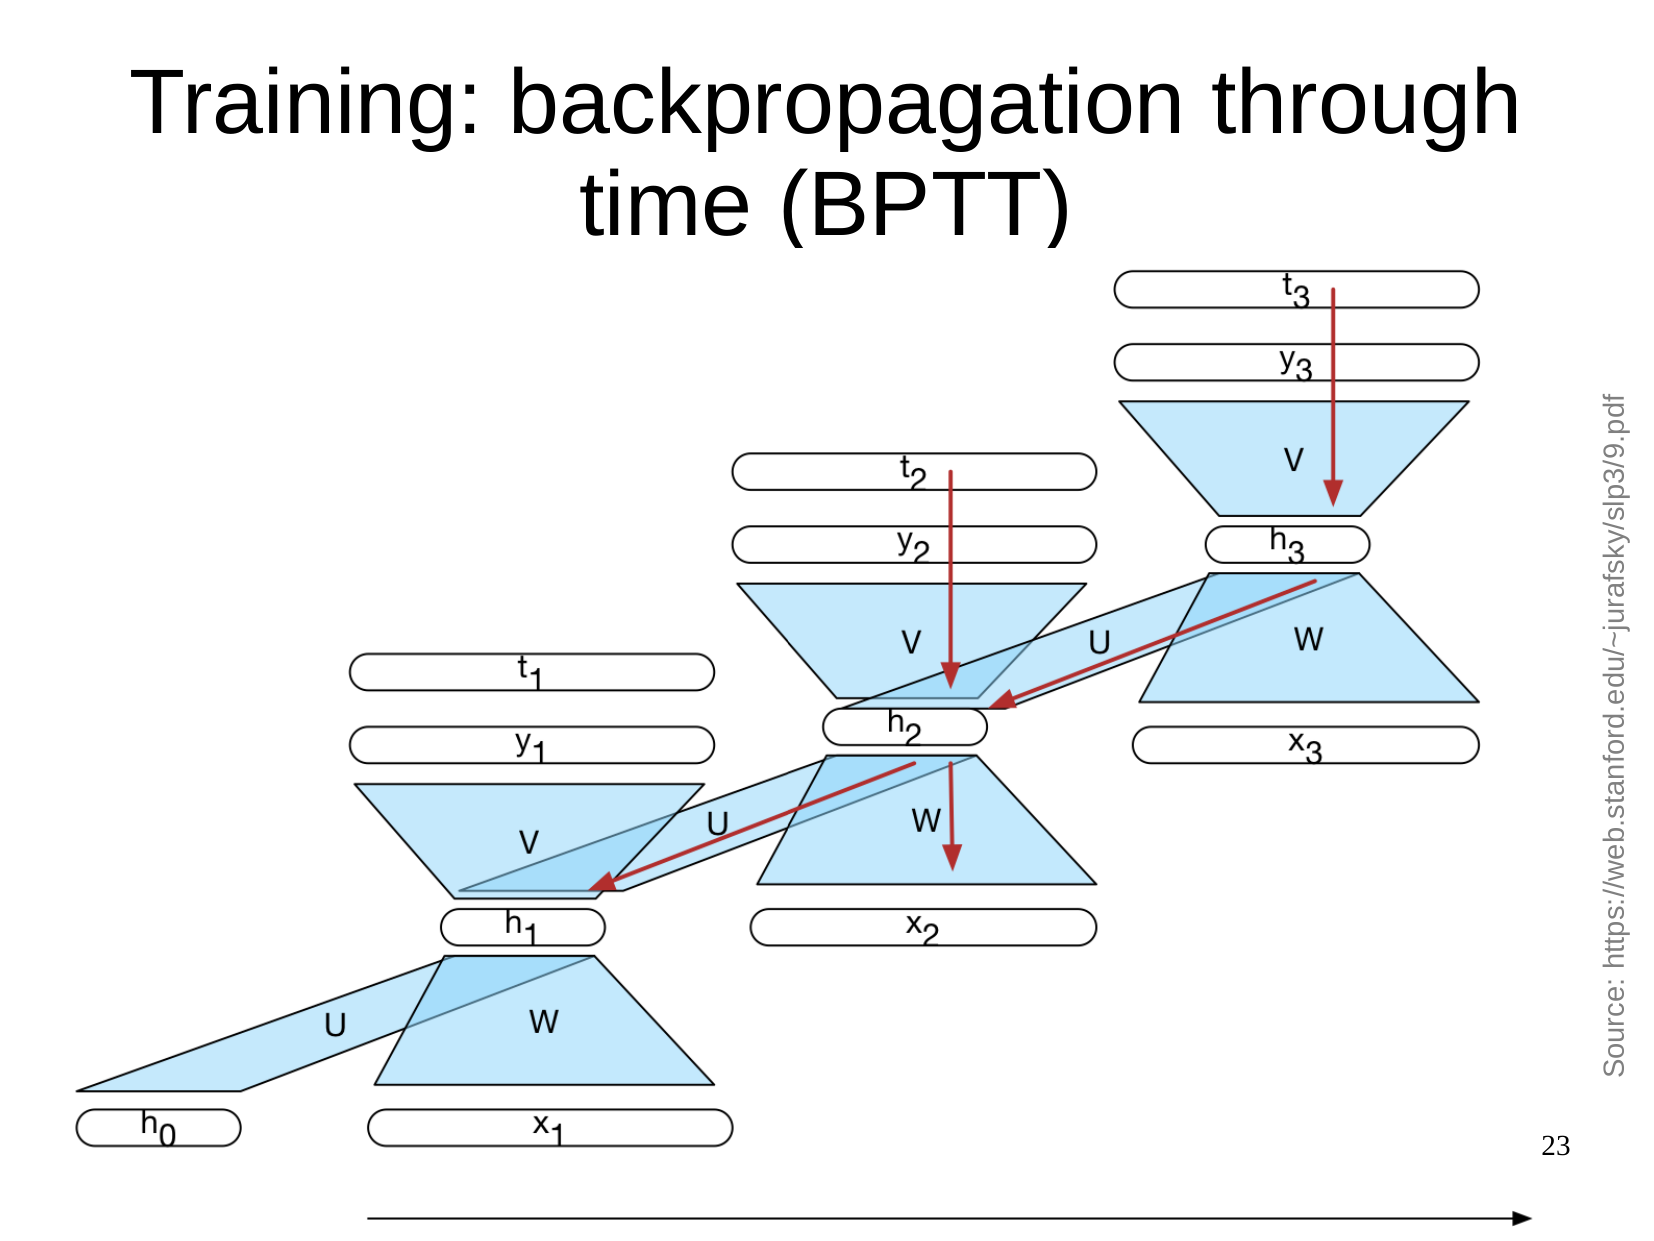

# Training: backpropagation through time (BPTT)
Source: https://web.stanford.edu/~jurafsky/slp3/9.pdf
23